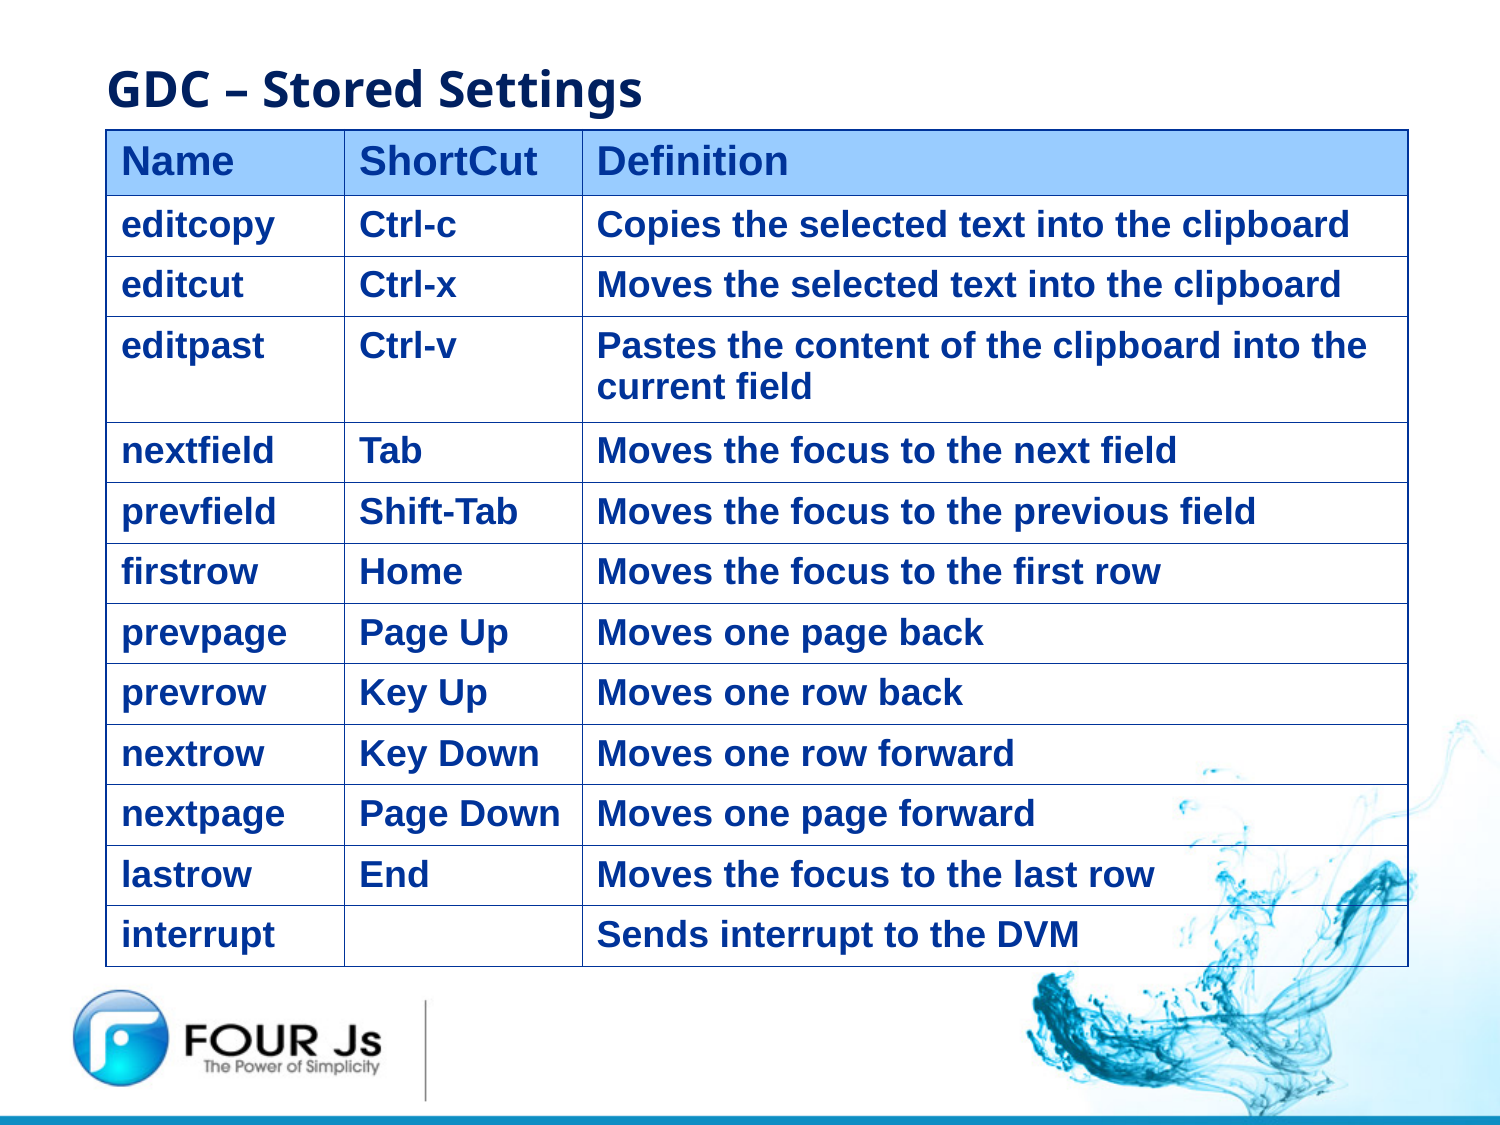

# GDC – Stored Settings
| Name | ShortCut | Definition |
| --- | --- | --- |
| editcopy | Ctrl-c | Copies the selected text into the clipboard |
| editcut | Ctrl-x | Moves the selected text into the clipboard |
| editpast | Ctrl-v | Pastes the content of the clipboard into the current field |
| nextfield | Tab | Moves the focus to the next field |
| prevfield | Shift-Tab | Moves the focus to the previous field |
| firstrow | Home | Moves the focus to the first row |
| prevpage | Page Up | Moves one page back |
| prevrow | Key Up | Moves one row back |
| nextrow | Key Down | Moves one row forward |
| nextpage | Page Down | Moves one page forward |
| lastrow | End | Moves the focus to the last row |
| interrupt | | Sends interrupt to the DVM |